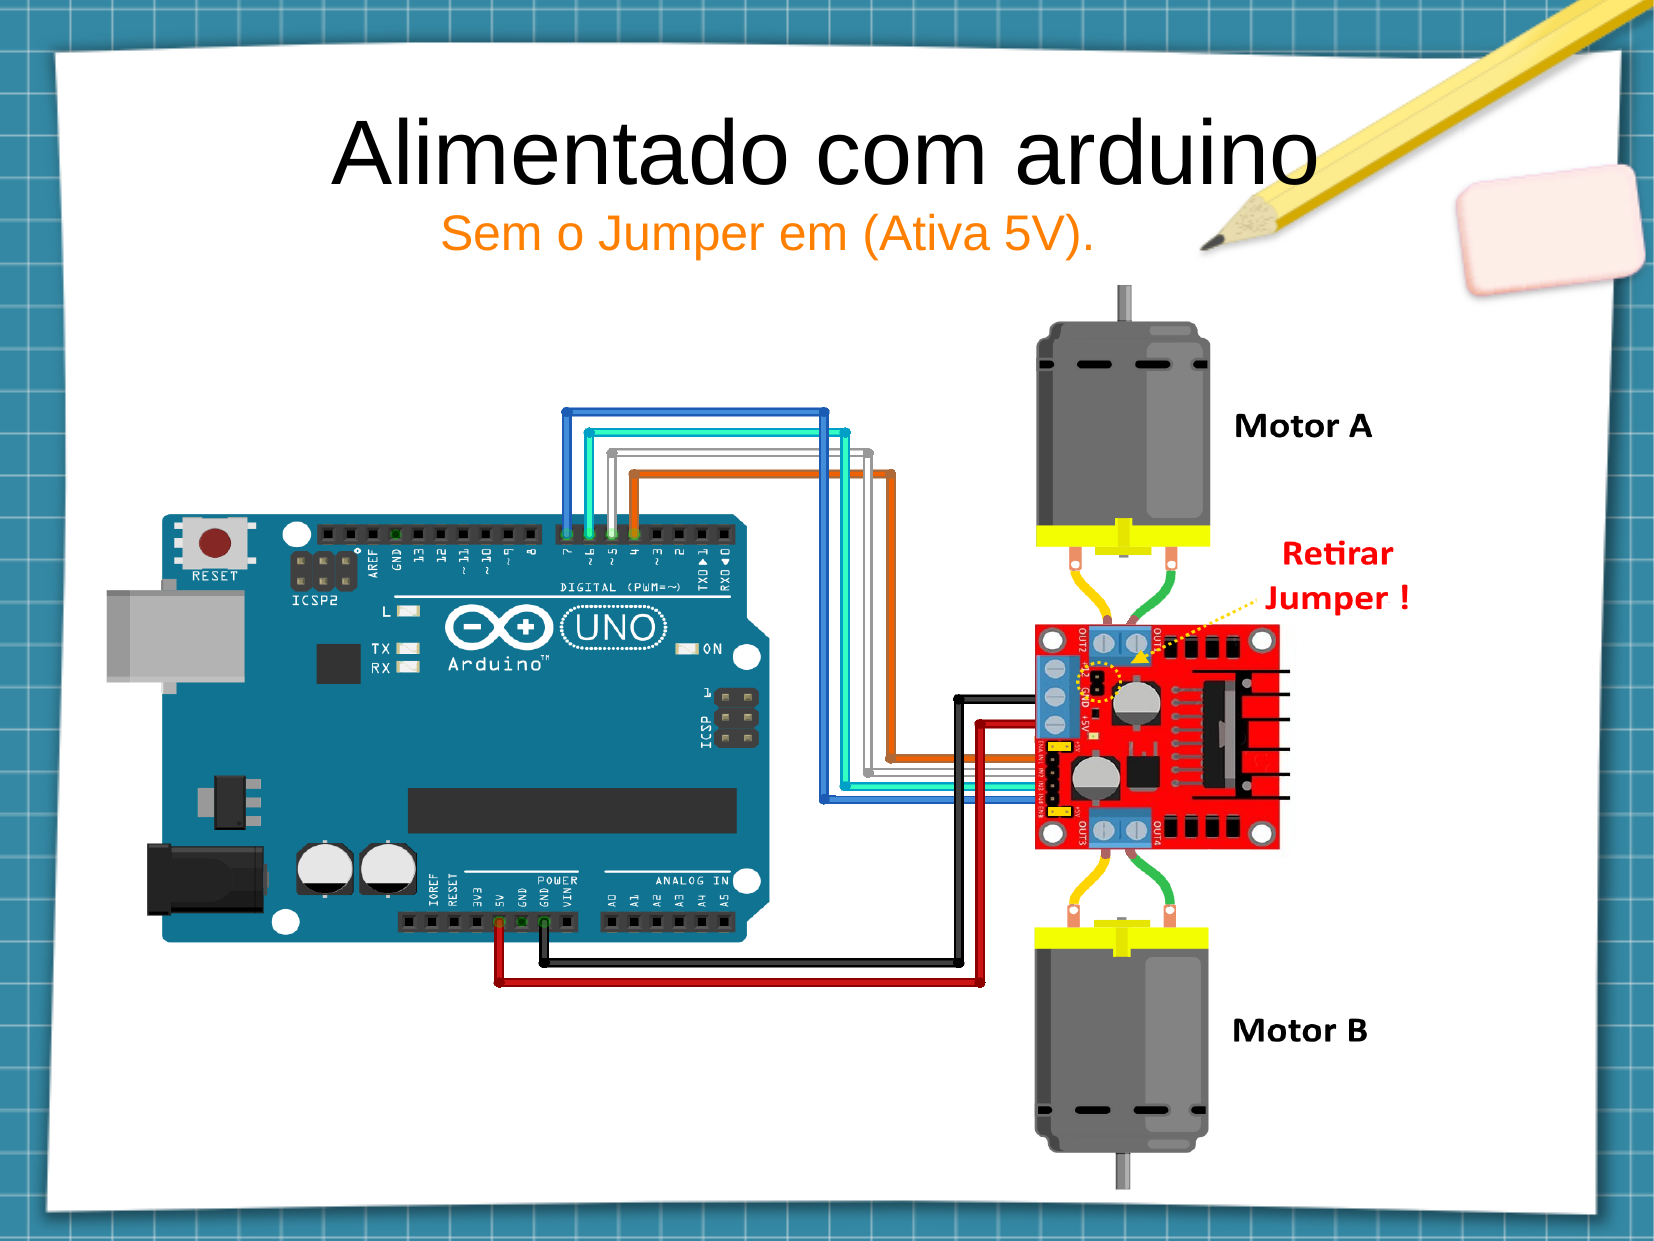

# Alimentado com arduino
Sem o Jumper em (Ativa 5V).